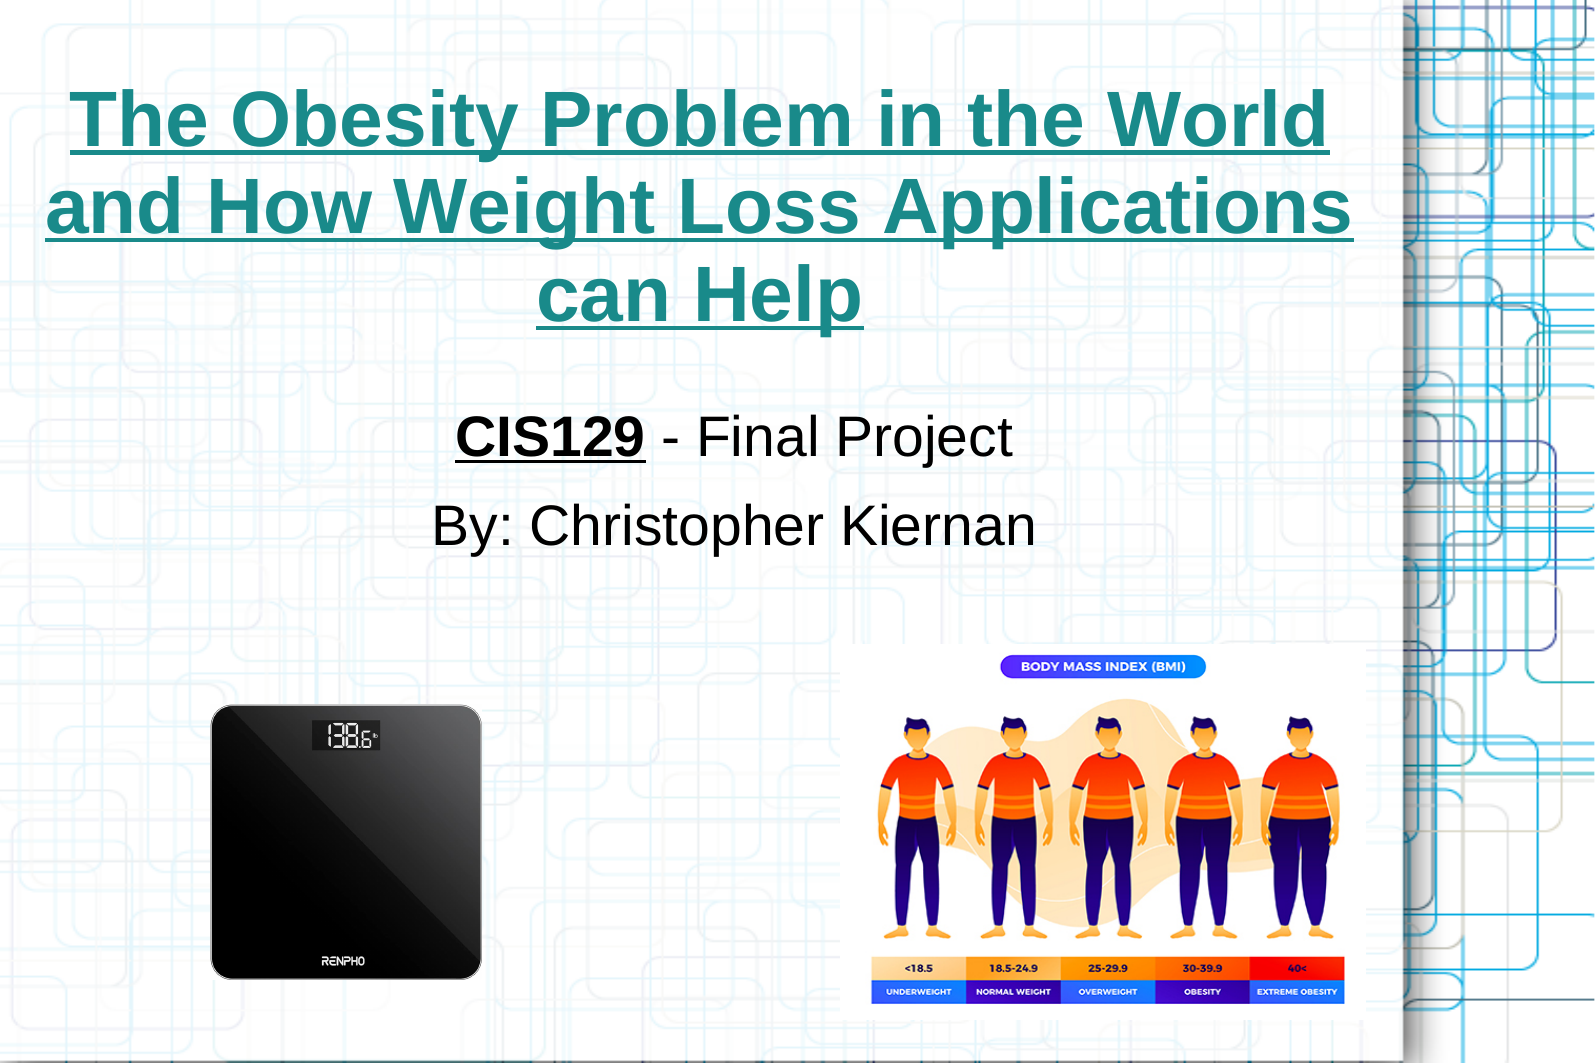

# The Obesity Problem in the World and How Weight Loss Applications can Help
CIS129 - Final Project
By: Christopher Kiernan